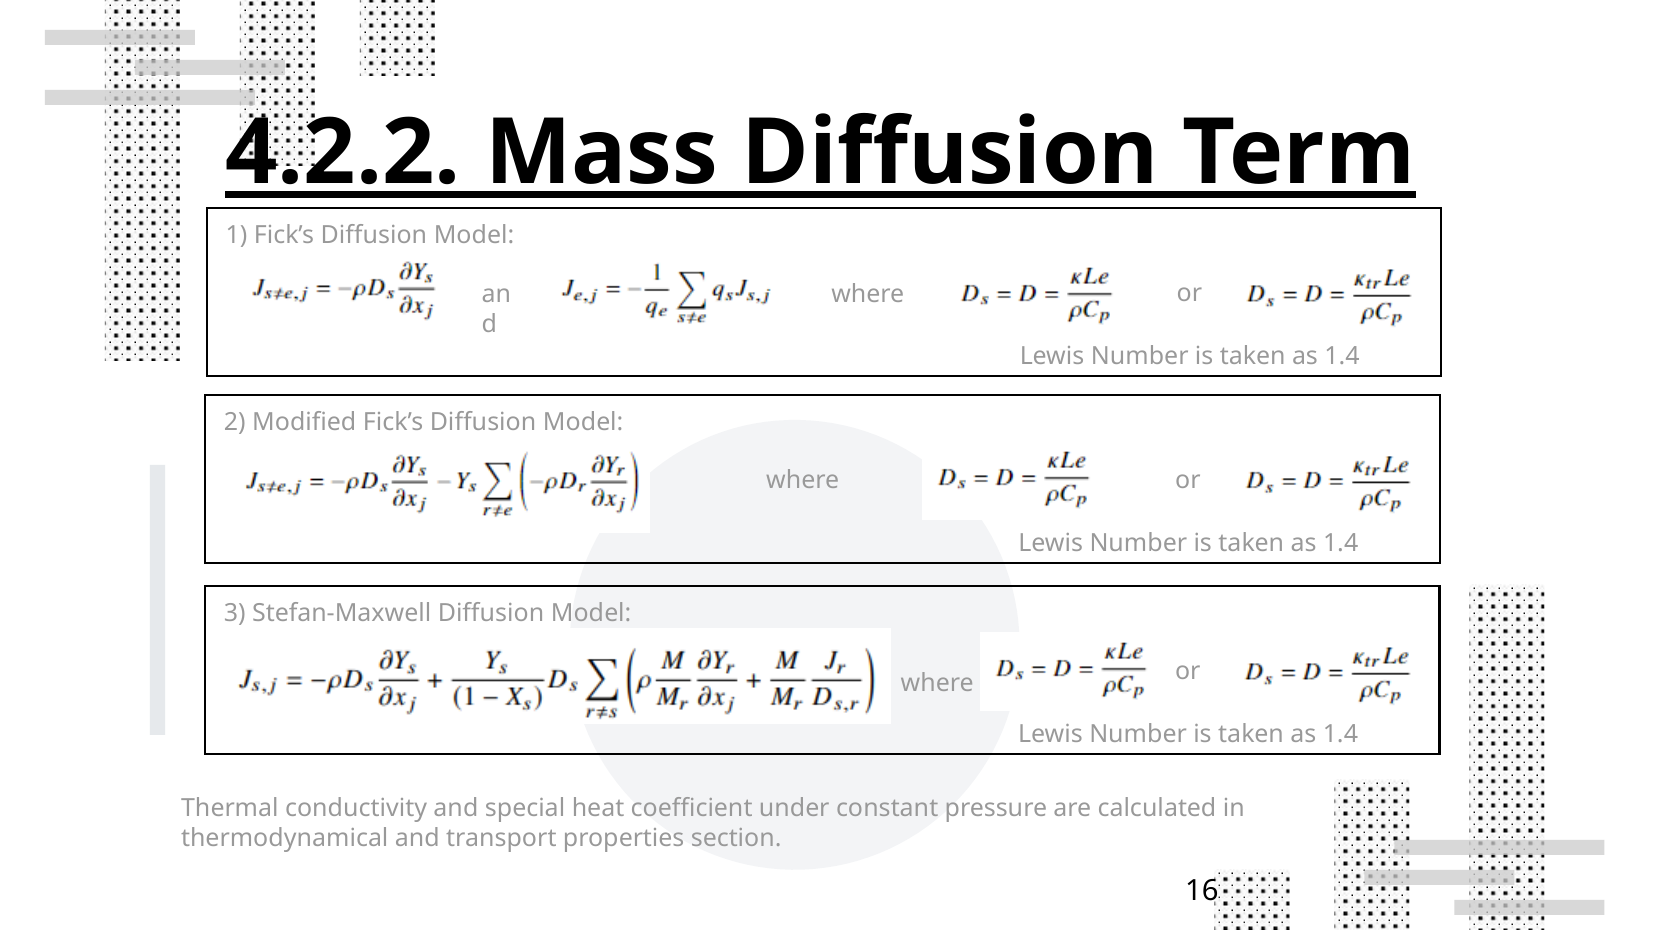

# 4.2.2. Mass Diffusion Term
1) Fick’s Diffusion Model:
or
and
where
Lewis Number is taken as 1.4
2) Modified Fick’s Diffusion Model:
or
where
Lewis Number is taken as 1.4
3) Stefan-Maxwell Diffusion Model:
or
where
Lewis Number is taken as 1.4
Thermal conductivity and special heat coefficient under constant pressure are calculated in thermodynamical and transport properties section.
16